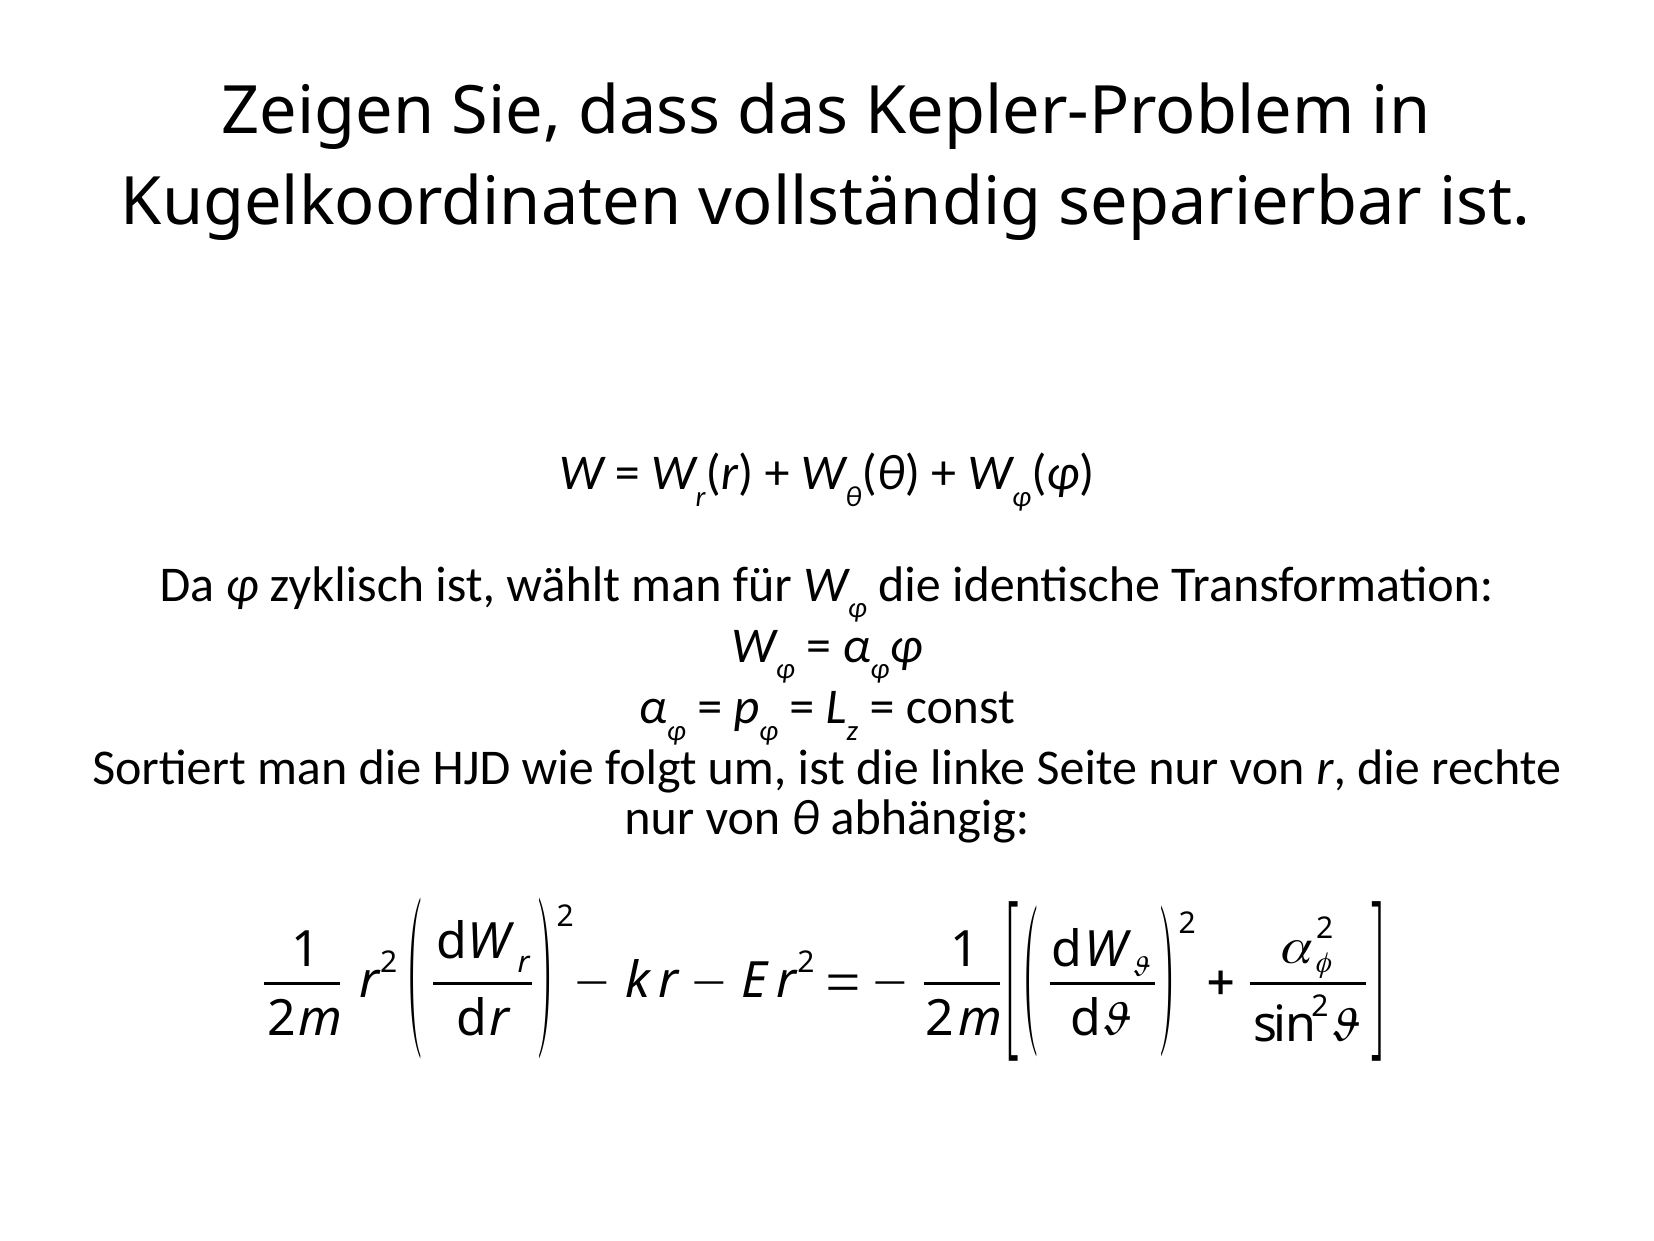

# Zeigen Sie, dass das Kepler-Problem in Kugelkoordinaten vollständig separierbar ist.
W = Wr(r) + Wθ(θ) + Wφ(φ)
Da φ zyklisch ist, wählt man für Wφ die identische Transformation:
Wφ = αφφ
αφ = pφ = Lz = const
Sortiert man die HJD wie folgt um, ist die linke Seite nur von r, die rechte nur von θ abhängig: